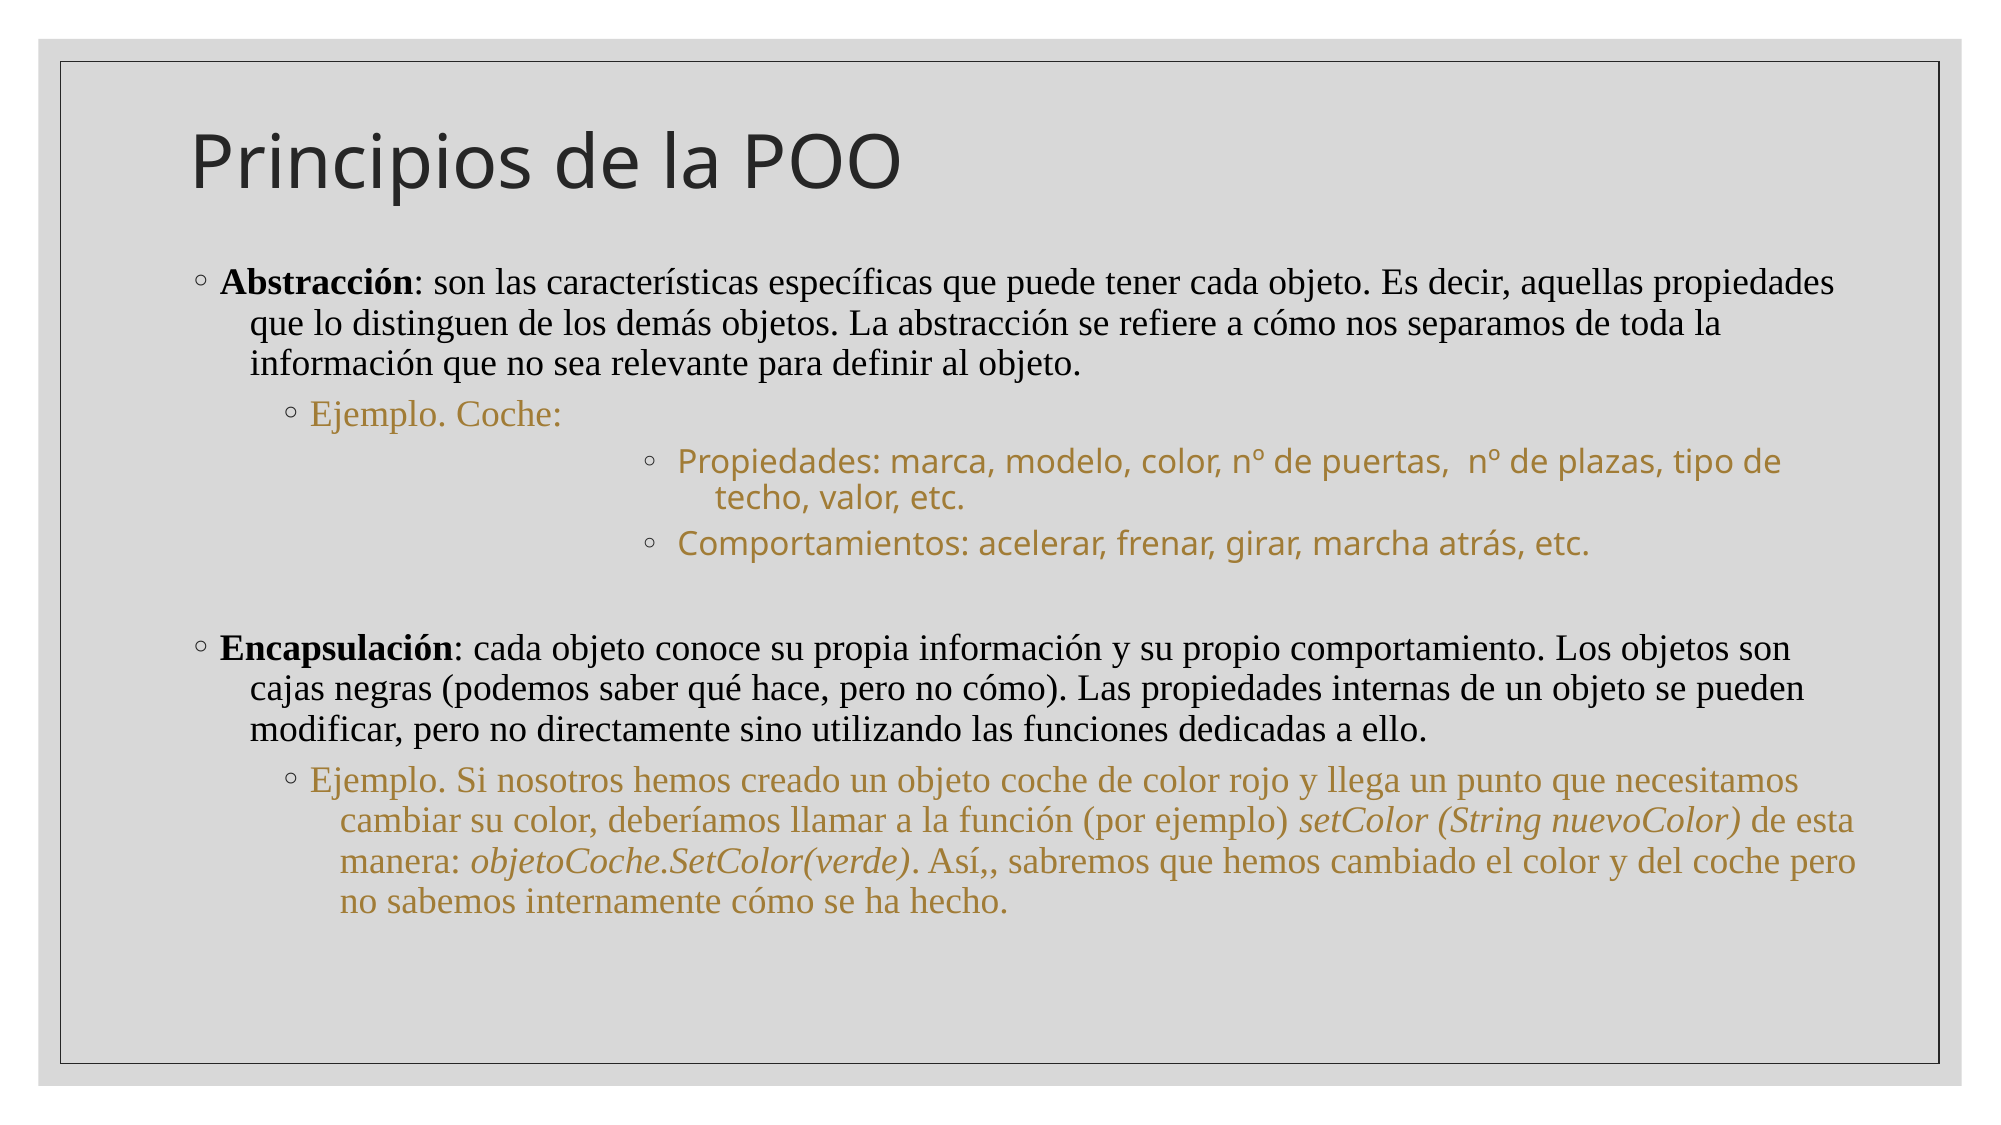

# Principios de la POO
Abstracción: son las características específicas que puede tener cada objeto. Es decir, aquellas propiedades que lo distinguen de los demás objetos. La abstracción se refiere a cómo nos separamos de toda la información que no sea relevante para definir al objeto.
Ejemplo. Coche:
Propiedades: marca, modelo, color, nº de puertas, nº de plazas, tipo de techo, valor, etc.
Comportamientos: acelerar, frenar, girar, marcha atrás, etc.
Encapsulación: cada objeto conoce su propia información y su propio comportamiento. Los objetos son cajas negras (podemos saber qué hace, pero no cómo). Las propiedades internas de un objeto se pueden modificar, pero no directamente sino utilizando las funciones dedicadas a ello.
Ejemplo. Si nosotros hemos creado un objeto coche de color rojo y llega un punto que necesitamos cambiar su color, deberíamos llamar a la función (por ejemplo) setColor (String nuevoColor) de esta manera: objetoCoche.SetColor(verde). Así,, sabremos que hemos cambiado el color y del coche pero no sabemos internamente cómo se ha hecho.